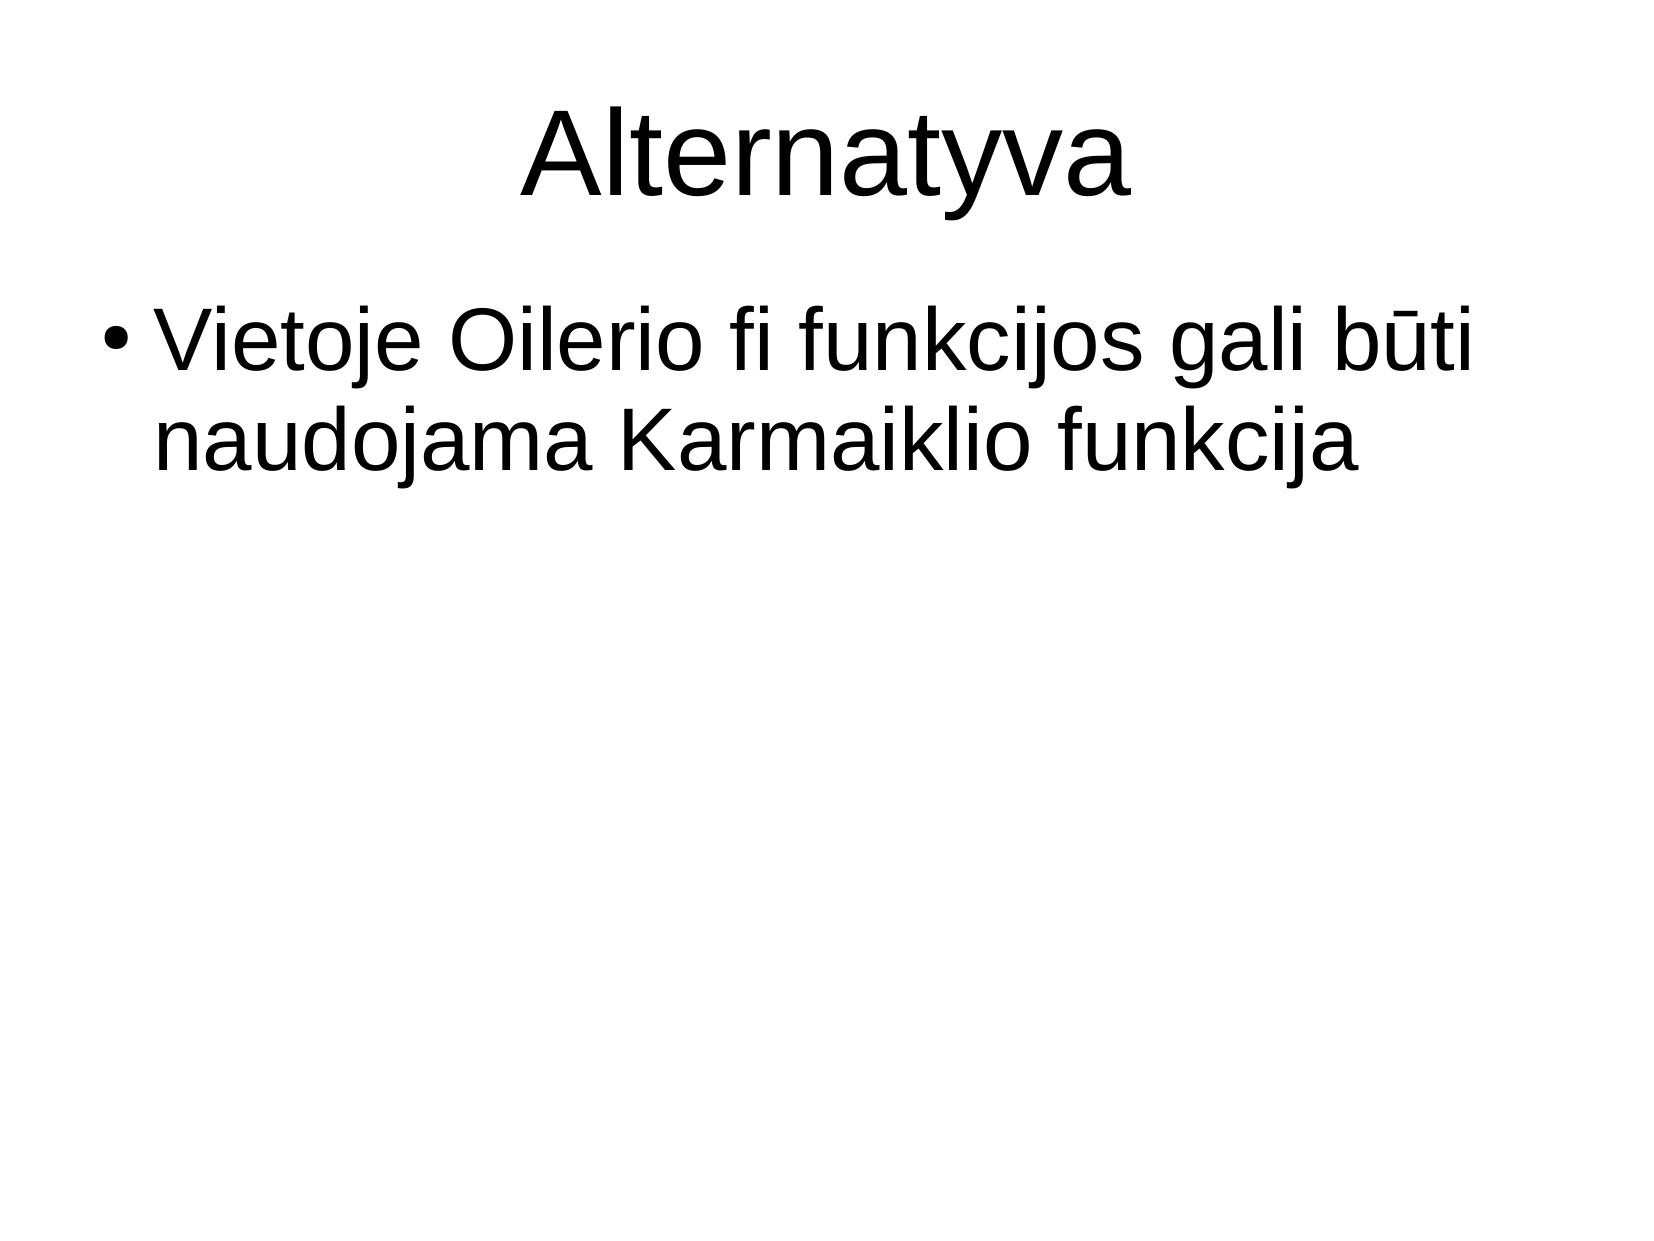

# Alternatyva
Vietoje Oilerio fi funkcijos gali būti naudojama Karmaiklio funkcija